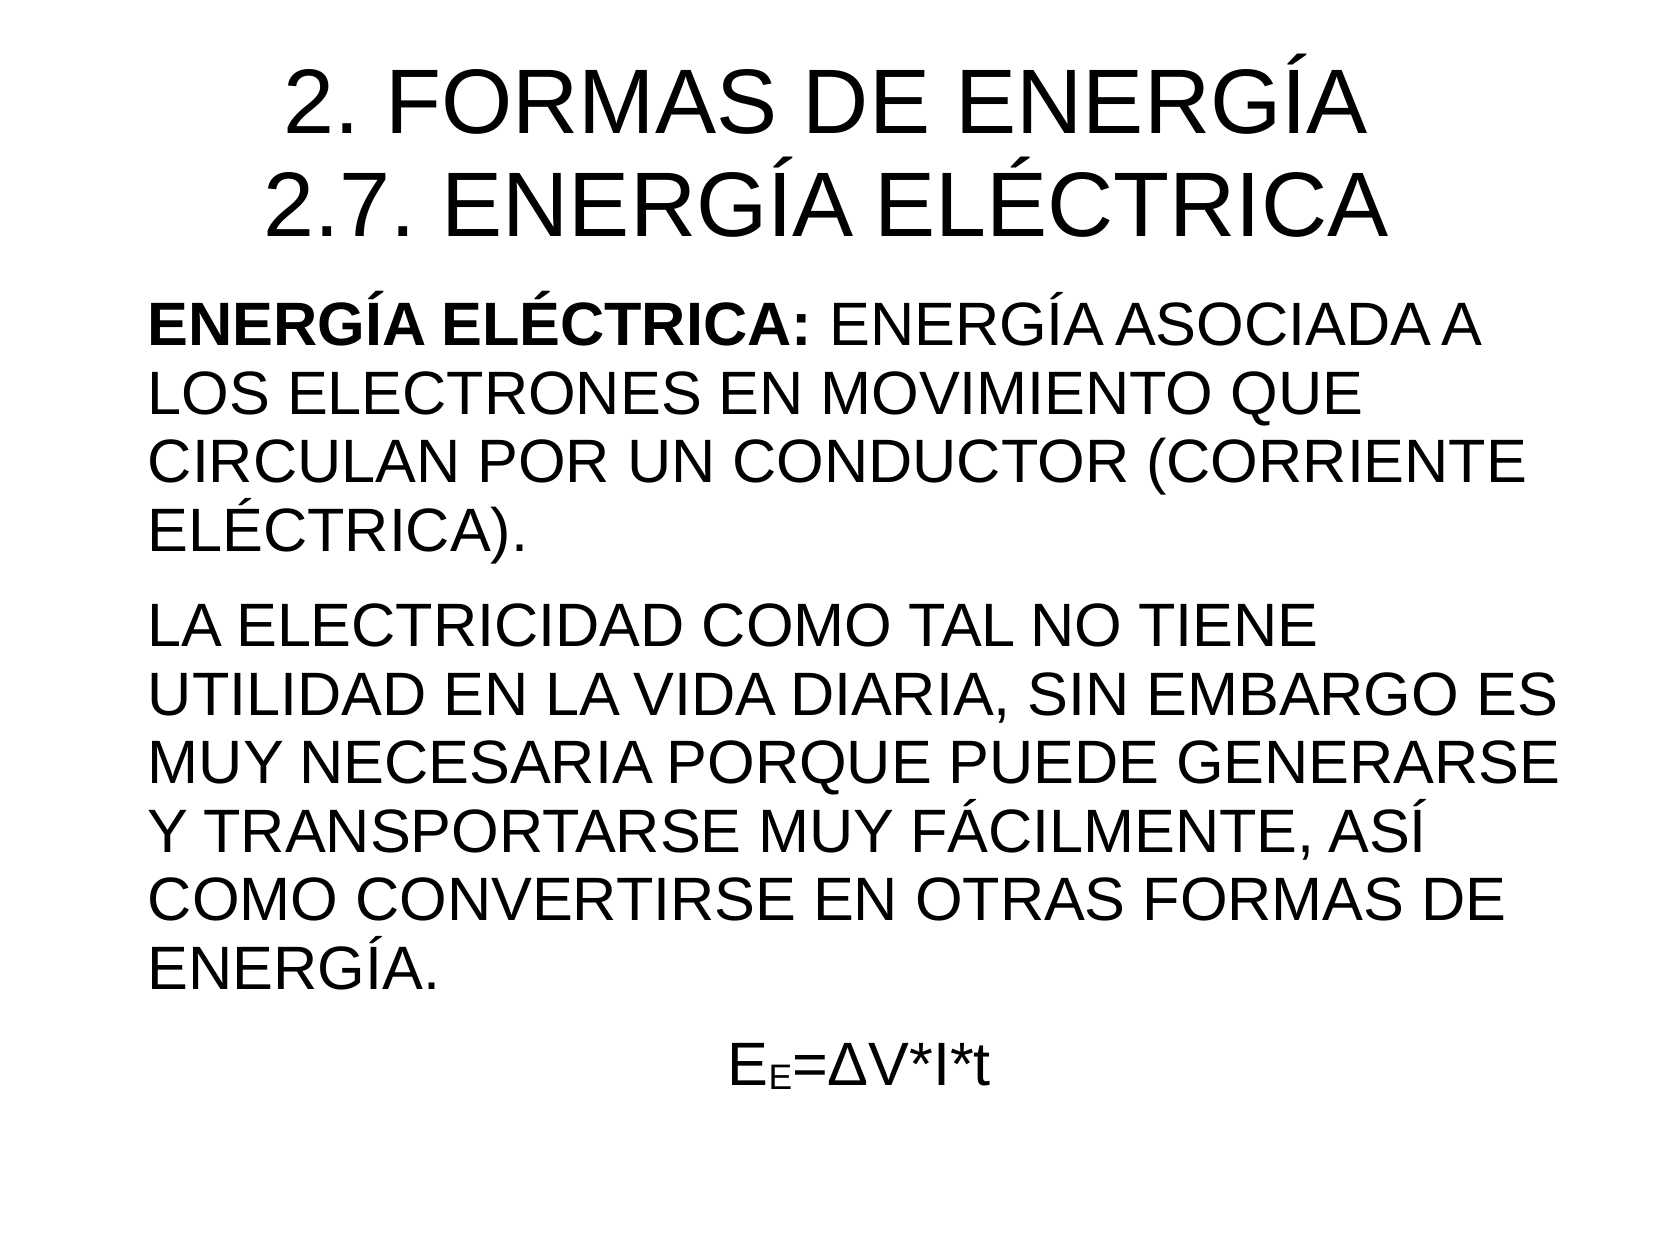

# 2. FORMAS DE ENERGÍA 2.7. ENERGÍA ELÉCTRICA
ENERGÍA ELÉCTRICA: ENERGÍA ASOCIADA A LOS ELECTRONES EN MOVIMIENTO QUE CIRCULAN POR UN CONDUCTOR (CORRIENTE ELÉCTRICA).
LA ELECTRICIDAD COMO TAL NO TIENE UTILIDAD EN LA VIDA DIARIA, SIN EMBARGO ES MUY NECESARIA PORQUE PUEDE GENERARSE Y TRANSPORTARSE MUY FÁCILMENTE, ASÍ COMO CONVERTIRSE EN OTRAS FORMAS DE ENERGÍA.
EE=ΔV*I*t